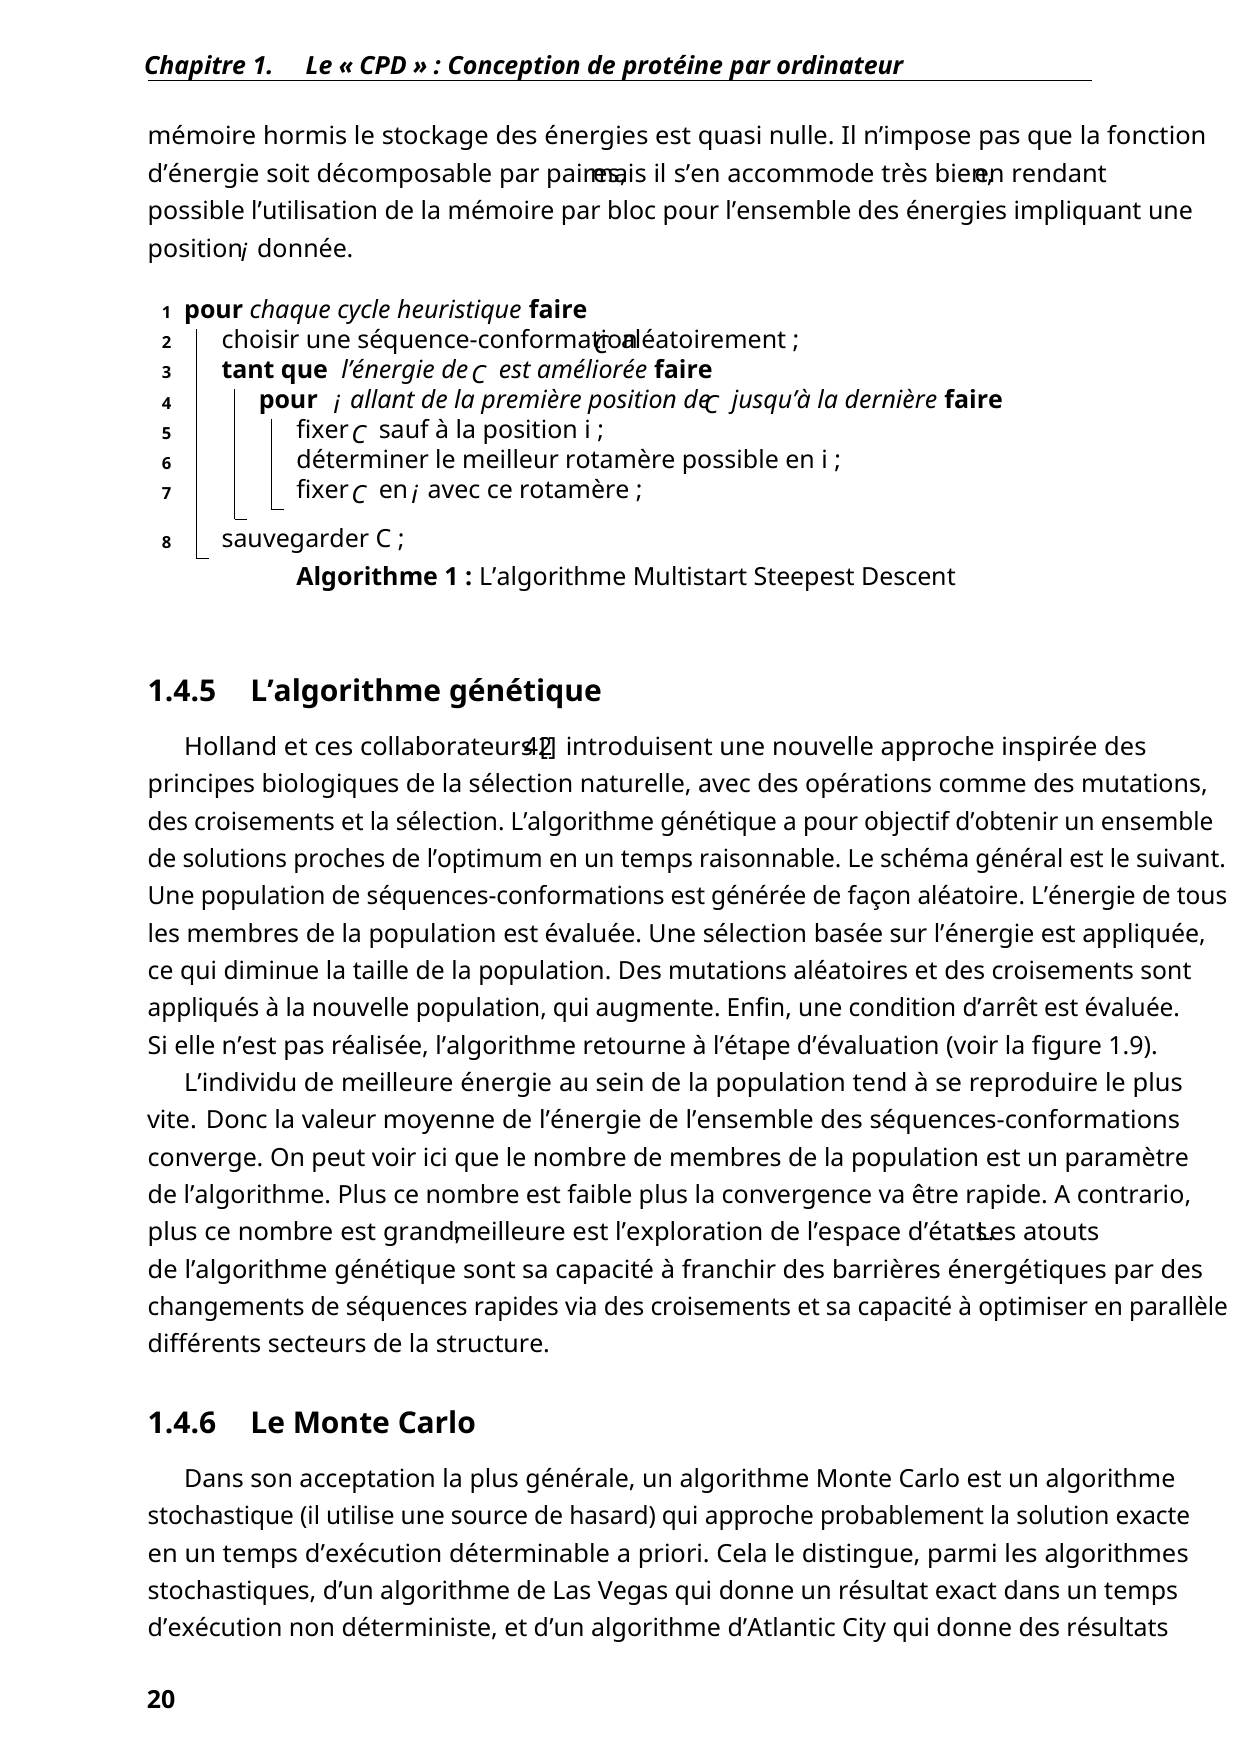

Chapitre 1.
Le « CPD » : Conception de protéine par ordinateur
mémoire hormis le stockage des énergies est quasi nulle. Il n’impose pas que la fonction
d’énergie soit décomposable par paires,
mais il
s’en accommode très bien,
en rendant
possible l’utilisation de la mémoire par bloc pour l’ensemble des énergies impliquant une
position
donnée.
i
pour chaque cycle heuristique faire
1
choisir une séquence-conformation
aléatoirement ;
C
2
tant que
l’énergie de
est améliorée faire
C
3
pour
allant de la première position de
jusqu’à la dernière faire
i
C
4
fixer
sauf à la position i ;
C
5
déterminer le meilleur rotamère possible en i ;
6
fixer
en
avec ce rotamère ;
C
i
7
sauvegarder C ;
8
Algorithme 1 : L’algorithme Multistart Steepest Descent
1.4.5
L’algorithme génétique
Holland et ces collaborateurs [
42
]
introduisent une nouvelle approche inspirée des
principes biologiques de la sélection naturelle, avec des opérations comme des mutations,
des croisements et la sélection. L’algorithme génétique a pour objectif d’obtenir un ensemble
de solutions proches de l’optimum en un temps raisonnable. Le schéma général est le suivant.
Une population de séquences-conformations est générée de façon aléatoire. L’énergie de tous
les membres de la population est évaluée. Une sélection basée sur l’énergie est appliquée,
ce qui diminue la taille de la population. Des mutations aléatoires et des croisements sont
appliqués à la nouvelle population, qui augmente. Enfin, une condition d’arrêt est évaluée.
Si elle n’est pas réalisée, l’algorithme retourne à l’étape d’évaluation (voir la figure 1.9).
L’individu de meilleure énergie au sein de la population tend à se reproduire le plus
vite.
Donc la valeur moyenne de l’énergie de l’ensemble des séquences-conformations
converge. On peut voir ici que le nombre de membres de la population est un paramètre
de l’algorithme. Plus ce nombre est faible plus la convergence va être rapide. A contrario,
plus ce nombre est grand,
meilleure est l’exploration de l’espace d’états.
Les atouts
de l’algorithme génétique sont sa capacité à franchir des barrières énergétiques par des
changements de séquences rapides via des croisements et sa capacité à optimiser en parallèle
différents secteurs de la structure.
1.4.6
Le Monte Carlo
Dans son acceptation la plus générale, un algorithme Monte Carlo est un algorithme
stochastique (il utilise une source de hasard) qui approche probablement la solution exacte
en un temps d’exécution déterminable a priori. Cela le distingue, parmi les algorithmes
stochastiques, d’un algorithme de Las Vegas qui donne un résultat exact dans un temps
d’exécution non déterministe, et d’un algorithme d’Atlantic City qui donne des résultats
20